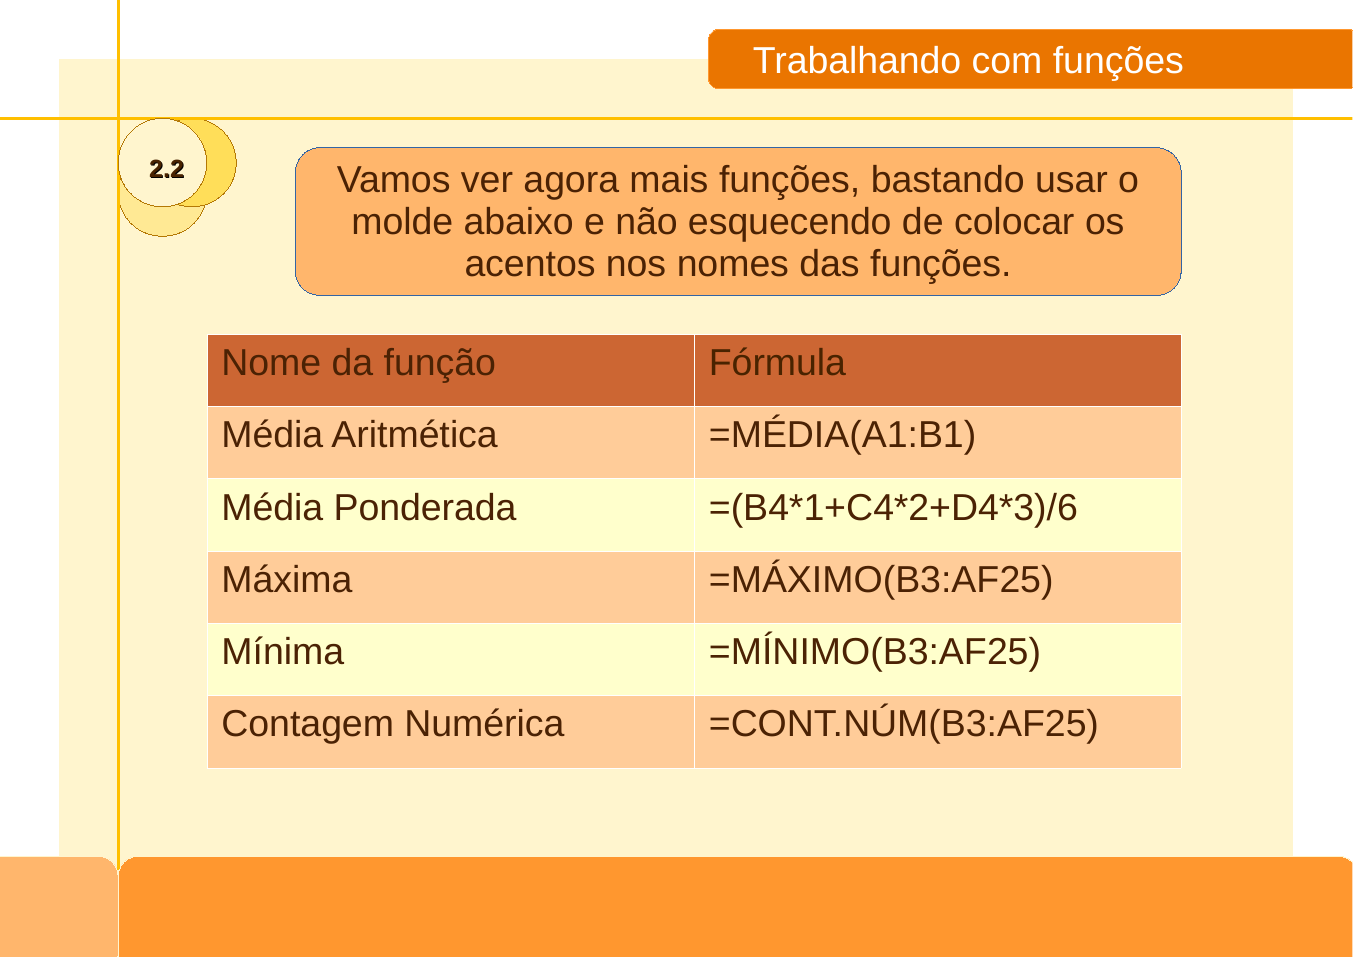

Trabalhando com funções
2.2
Vamos ver agora mais funções, bastando usar o molde abaixo e não esquecendo de colocar os
acentos nos nomes das funções.
| Nome da função | Fórmula |
| --- | --- |
| Média Aritmética | =MÉDIA(A1:B1) |
| Média Ponderada | =(B4\*1+C4\*2+D4\*3)/6 |
| Máxima | =MÁXIMO(B3:AF25) |
| Mínima | =MÍNIMO(B3:AF25) |
| Contagem Numérica | =CONT.NÚM(B3:AF25) |